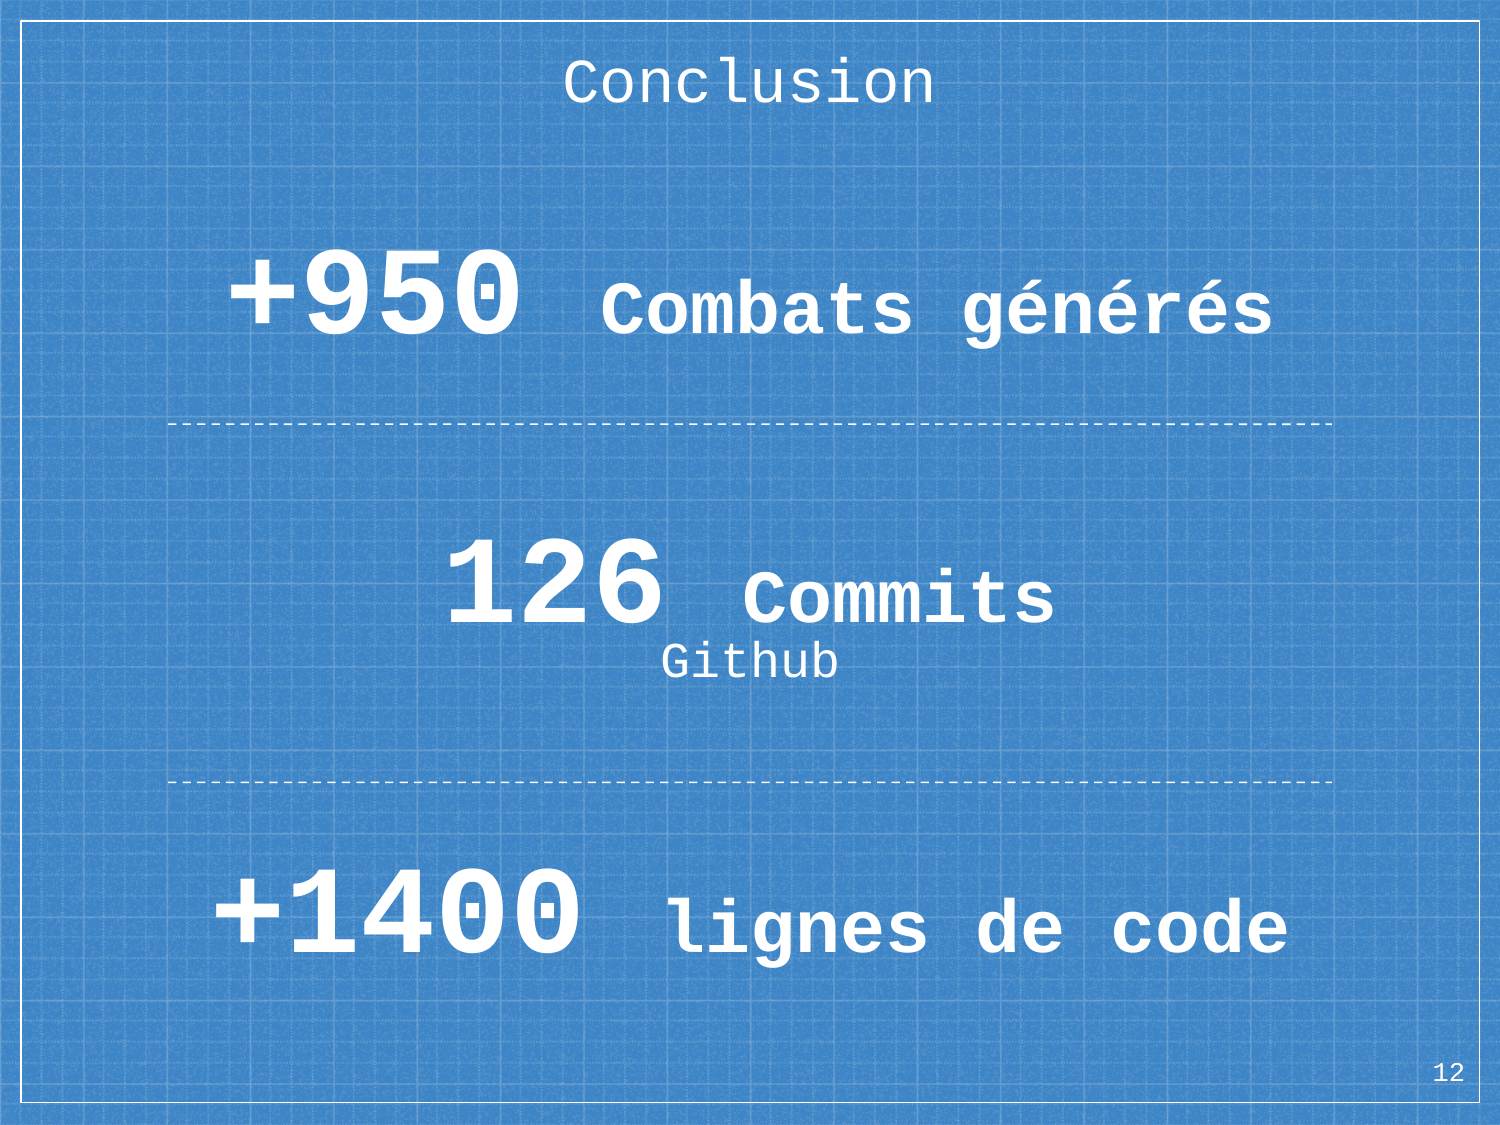

Conclusion
+950 Combats générés
# 126 Commits
Github
+1400 lignes de code